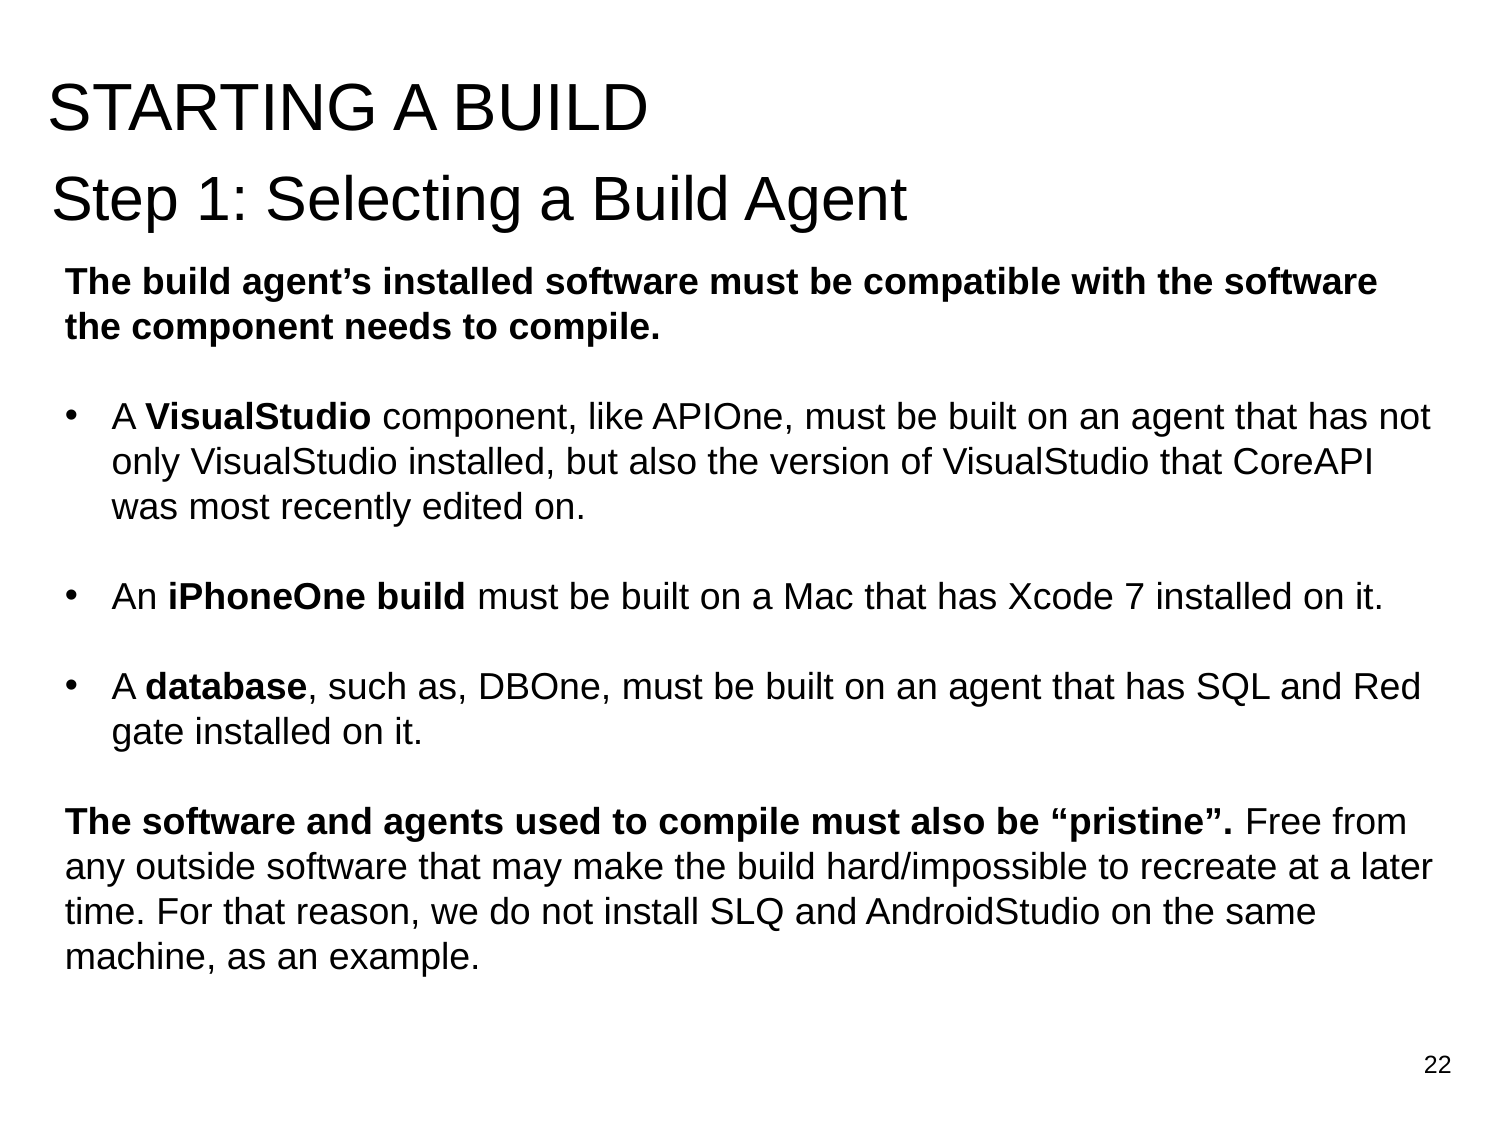

# Starting a build
Step 1: Selecting a Build Agent
The build agent’s installed software must be compatible with the software the component needs to compile.
A VisualStudio component, like APIOne, must be built on an agent that has not only VisualStudio installed, but also the version of VisualStudio that CoreAPI was most recently edited on.
An iPhoneOne build must be built on a Mac that has Xcode 7 installed on it.
A database, such as, DBOne, must be built on an agent that has SQL and Red gate installed on it.
The software and agents used to compile must also be “pristine”. Free from any outside software that may make the build hard/impossible to recreate at a later time. For that reason, we do not install SLQ and AndroidStudio on the same machine, as an example.